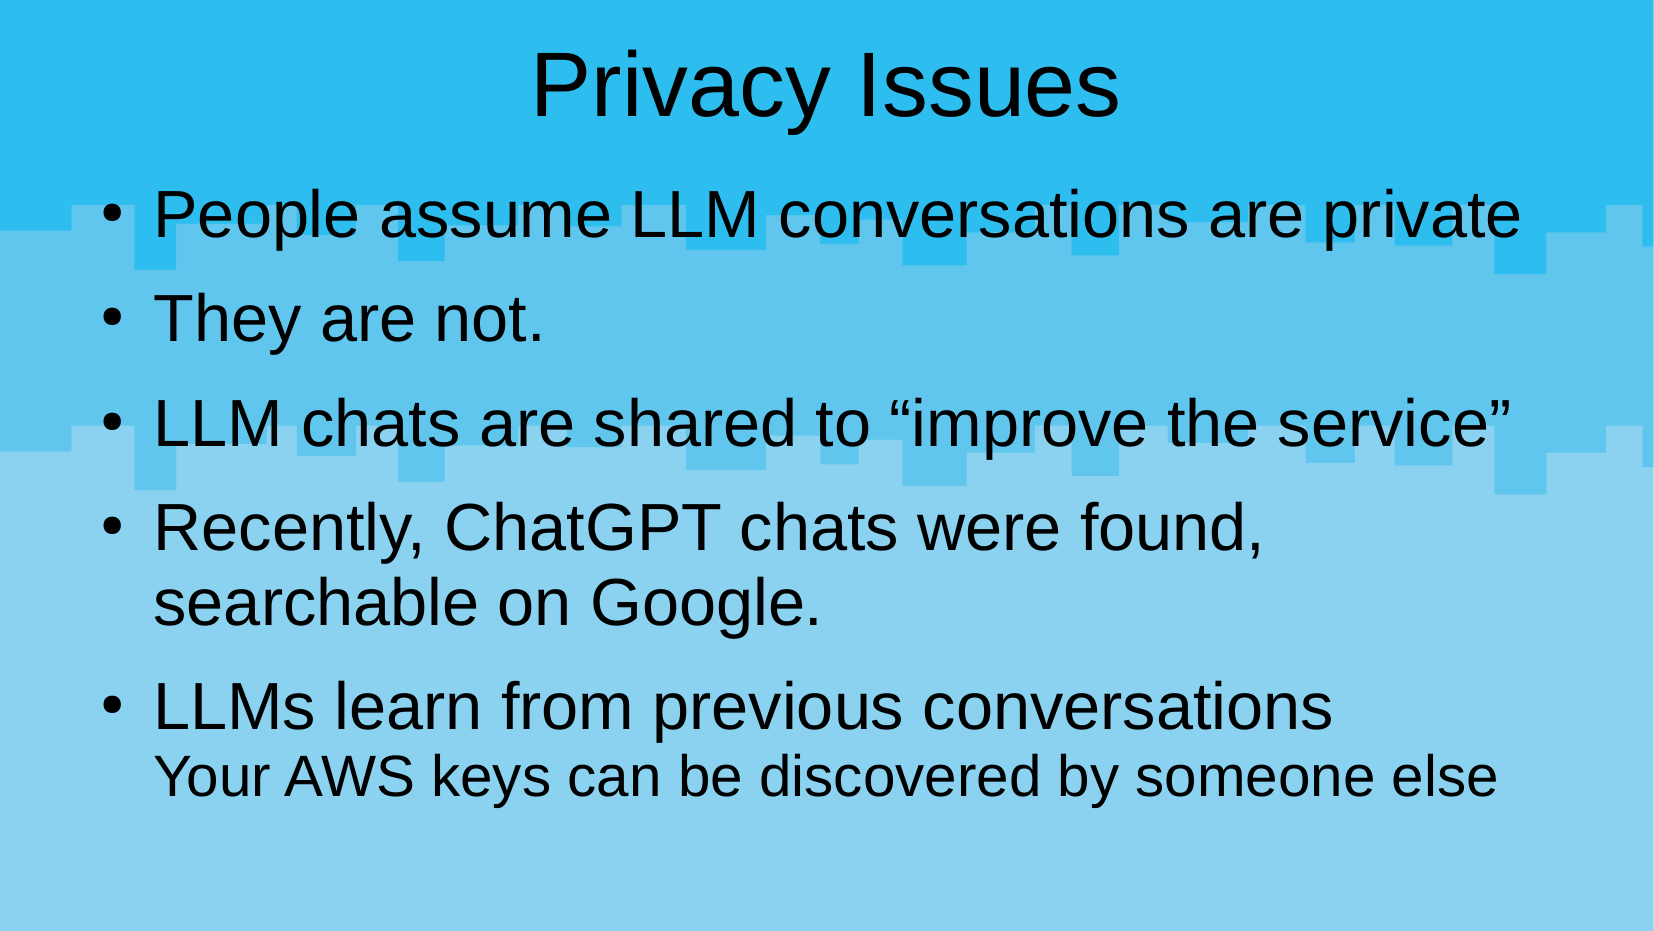

# Privacy Issues
People assume LLM conversations are private
They are not.
LLM chats are shared to “improve the service”
Recently, ChatGPT chats were found, searchable on Google.
LLMs learn from previous conversations
Your AWS keys can be discovered by someone else